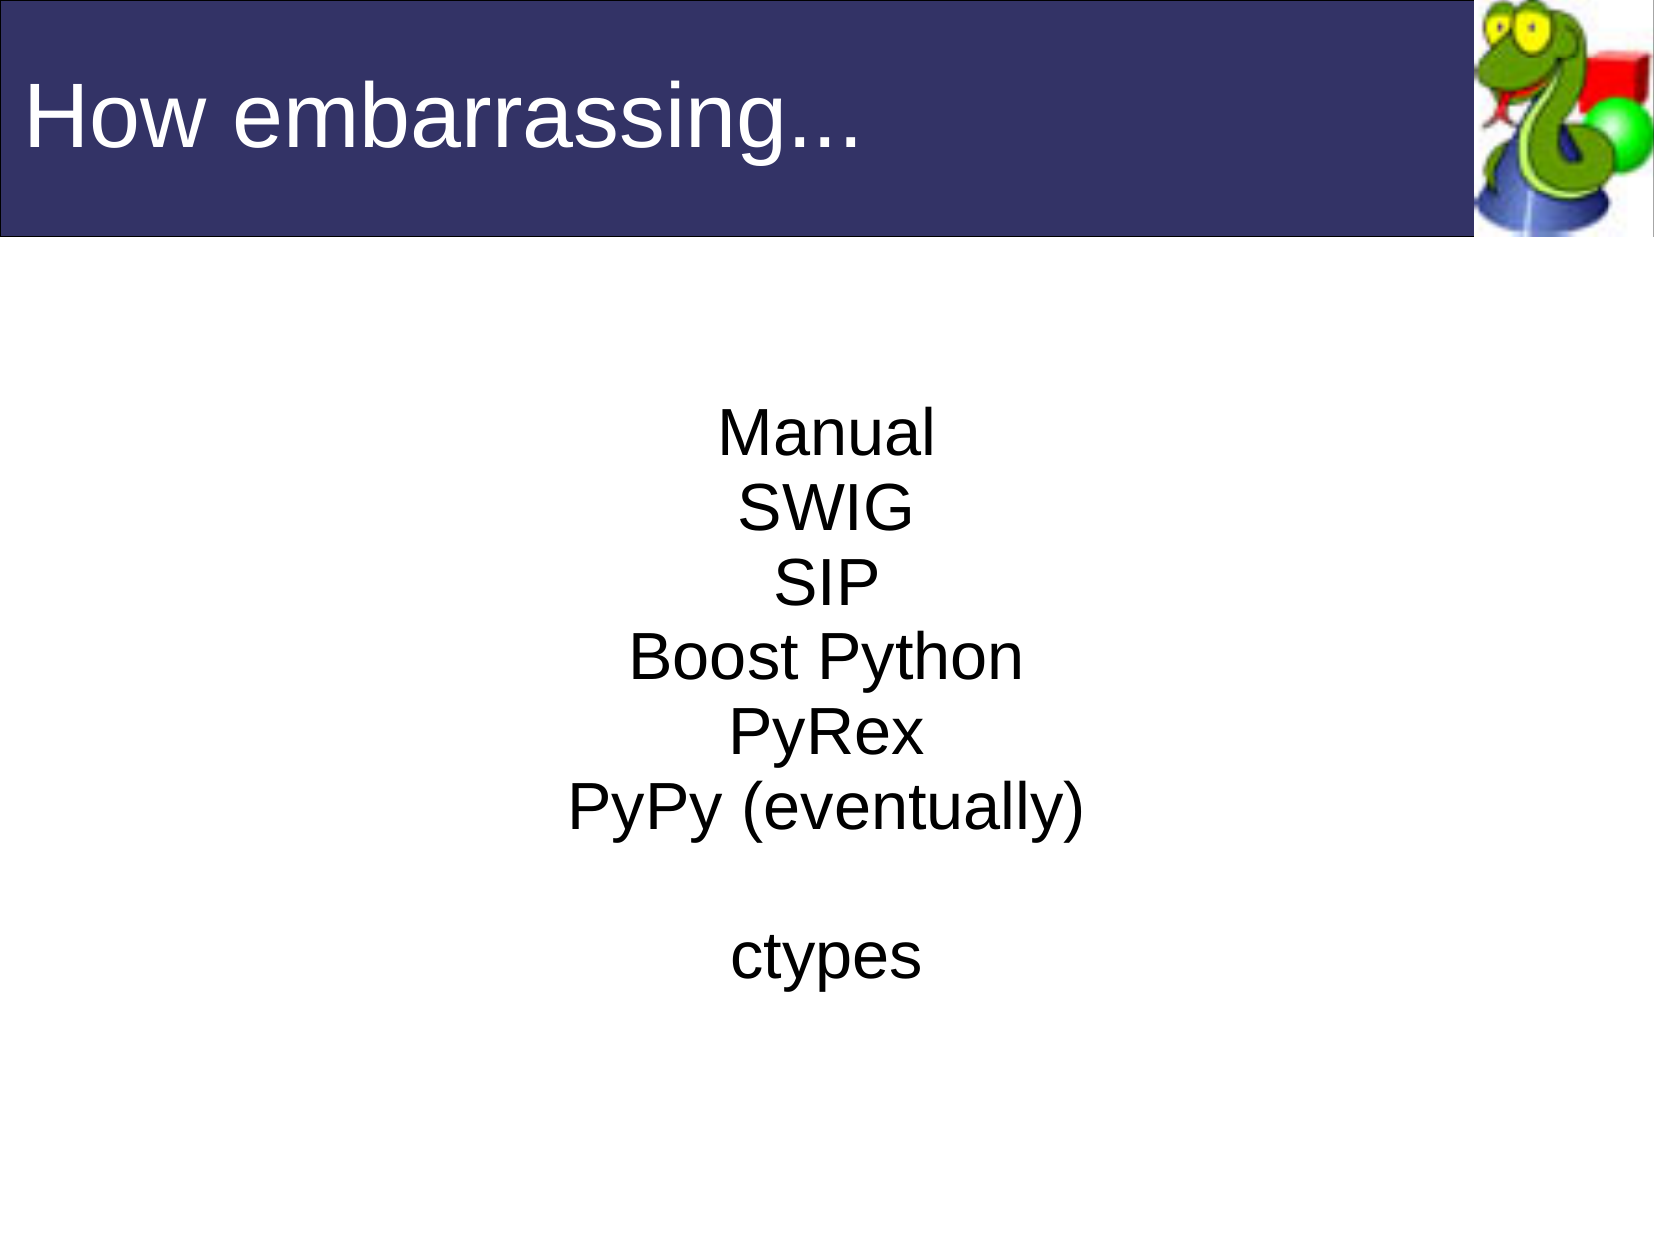

# How embarrassing...
Manual
SWIG
SIP
Boost Python
PyRex
PyPy (eventually)
ctypes